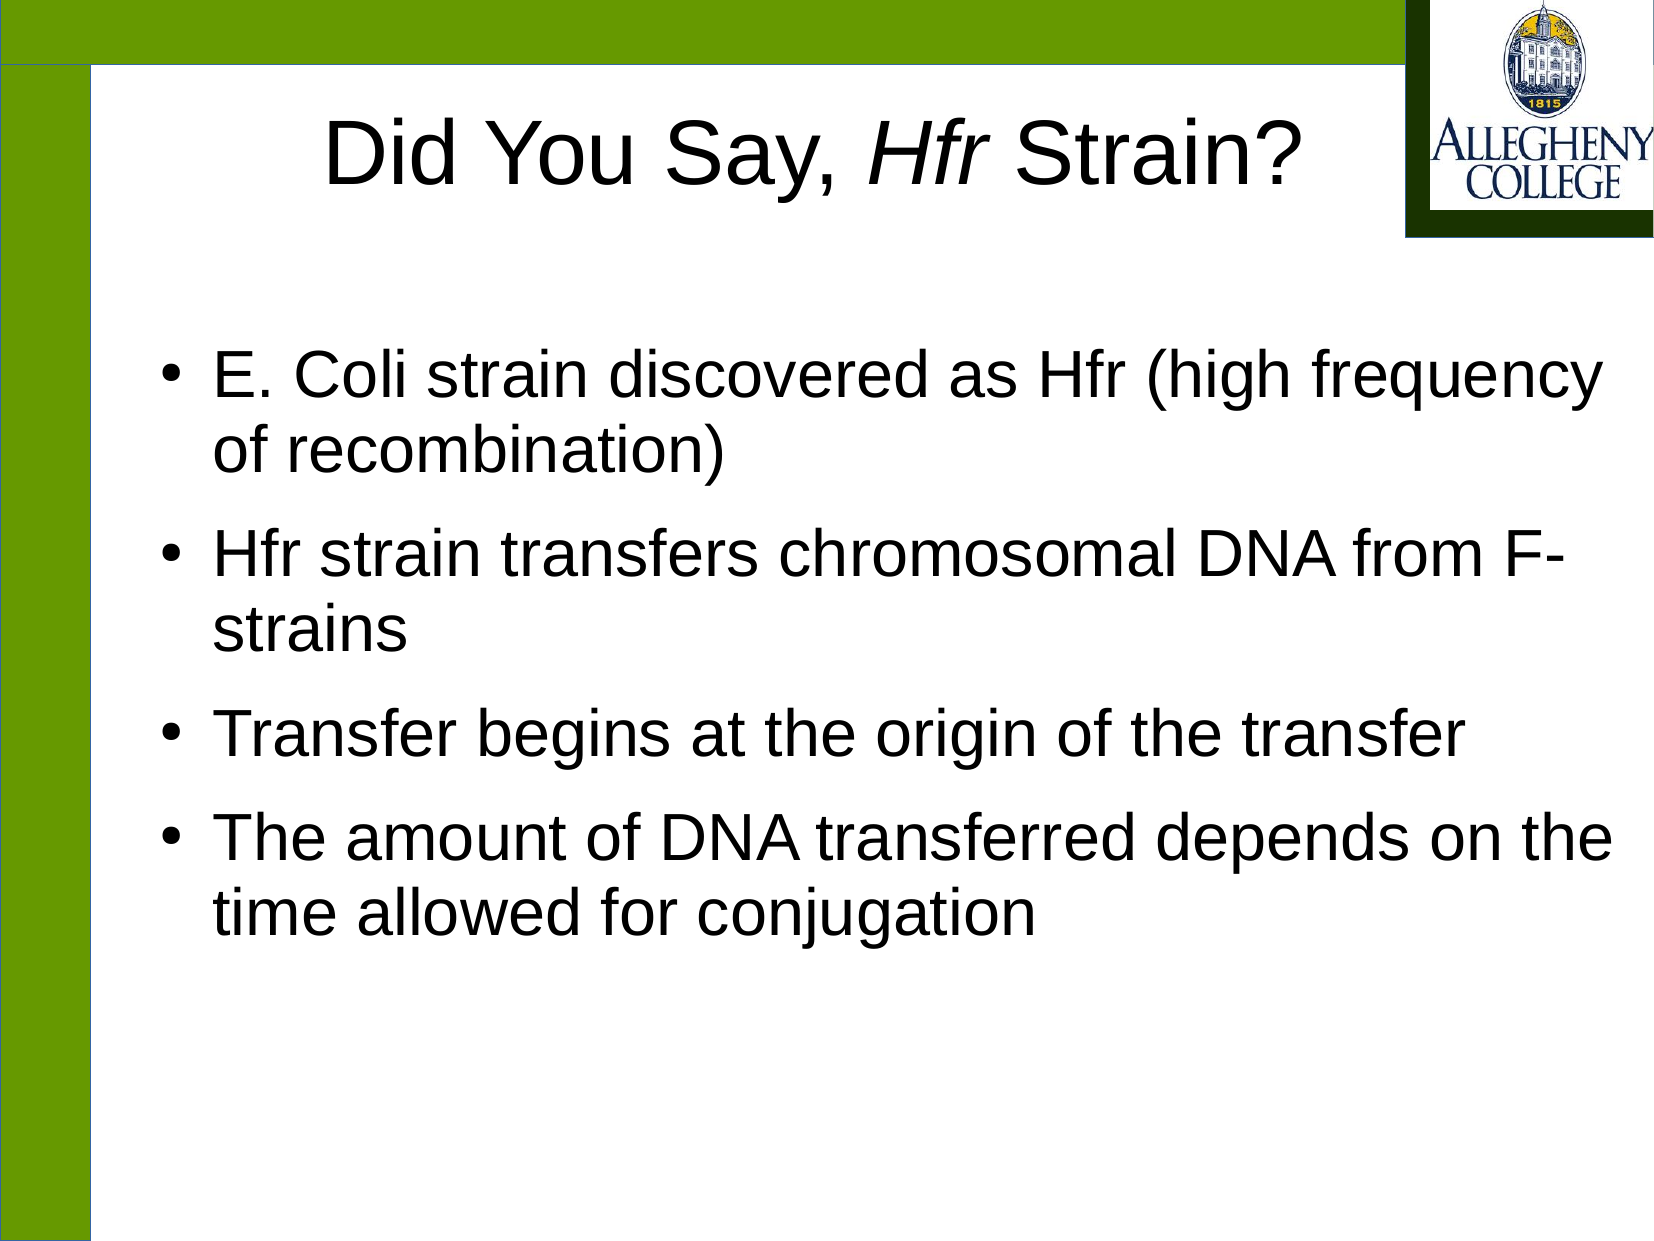

# Did You Say, Hfr Strain?
E. Coli strain discovered as Hfr (high frequency of recombination)
Hfr strain transfers chromosomal DNA from F- strains
Transfer begins at the origin of the transfer
The amount of DNA transferred depends on the time allowed for conjugation